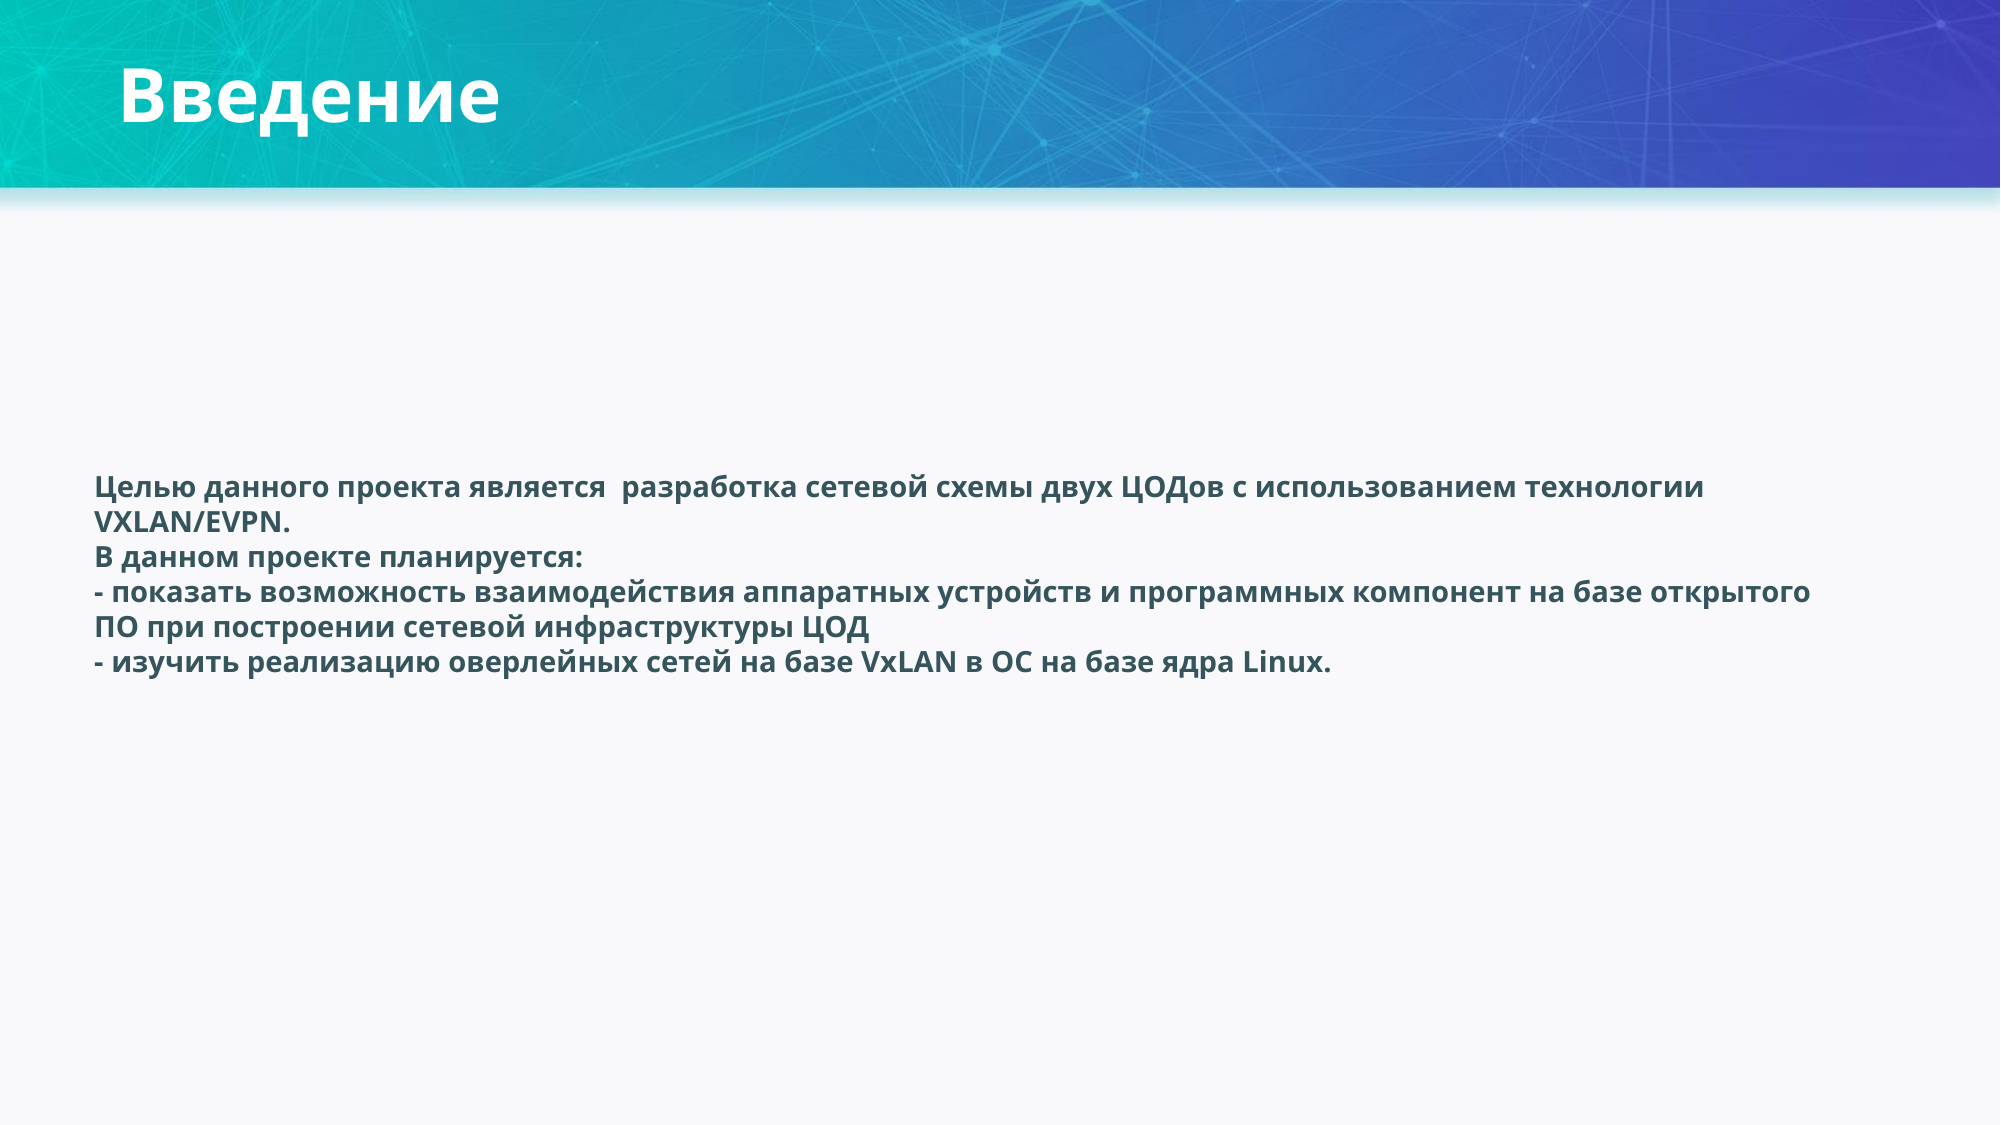

Введение
Целью данного проекта является разработка сетевой схемы двух ЦОДов с использованием технологии VXLAN/EVPN.
В данном проекте планируется:
- показать возможность взаимодействия аппаратных устройств и программных компонент на базе открытого ПО при построении сетевой инфраструктуры ЦОД
- изучить реализацию оверлейных сетей на базе VxLAN в ОС на базе ядра Linux.